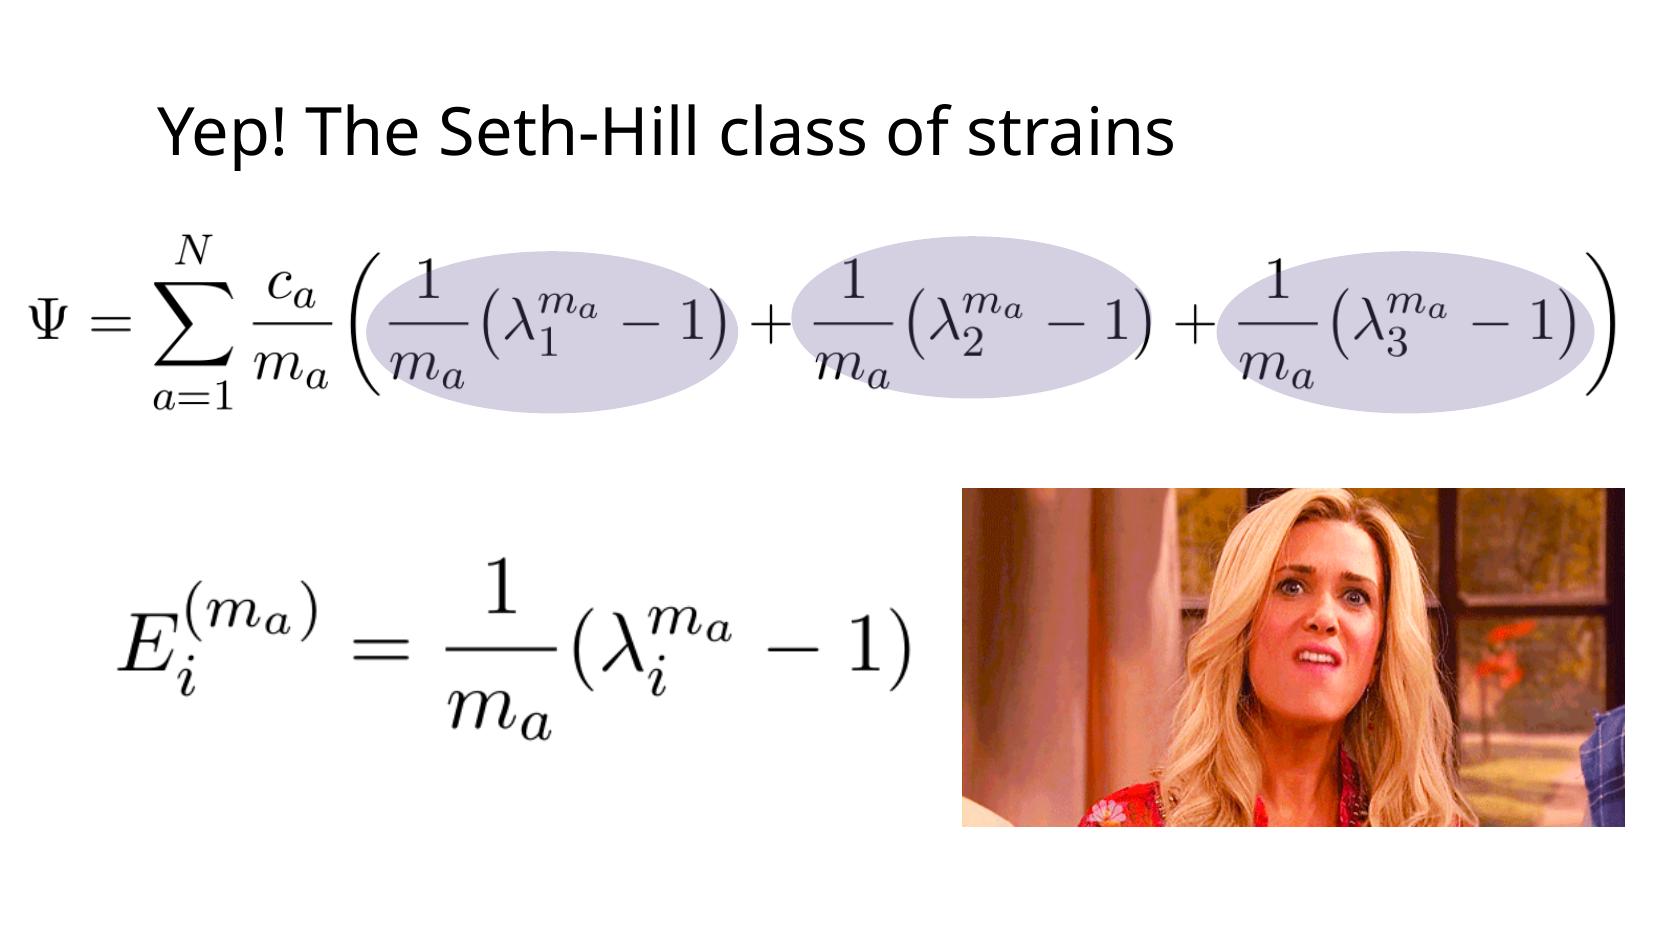

# Yep! The Seth-Hill class of strains